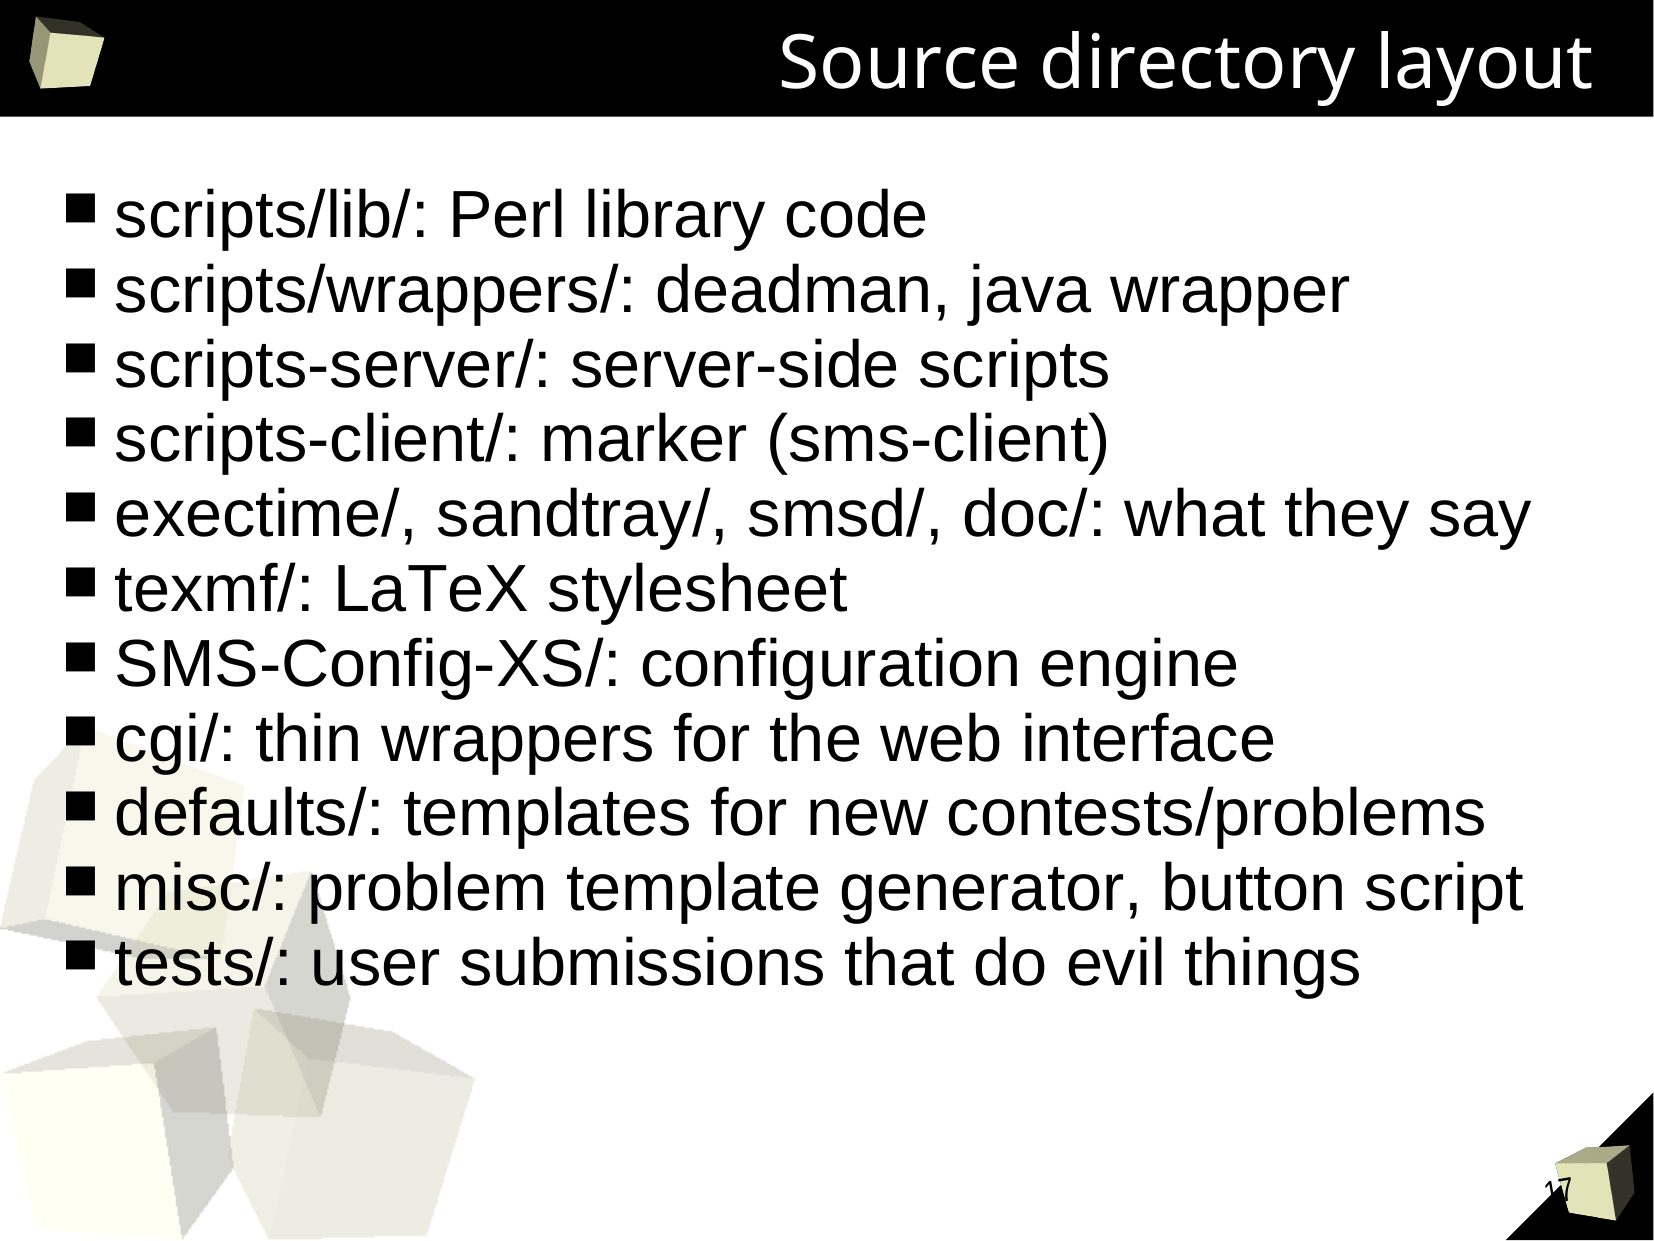

# Source directory layout
scripts/lib/: Perl library code
scripts/wrappers/: deadman, java wrapper
scripts-server/: server-side scripts
scripts-client/: marker (sms-client)
exectime/, sandtray/, smsd/, doc/: what they say
texmf/: LaTeX stylesheet
SMS-Config-XS/: configuration engine
cgi/: thin wrappers for the web interface
defaults/: templates for new contests/problems
misc/: problem template generator, button script
tests/: user submissions that do evil things